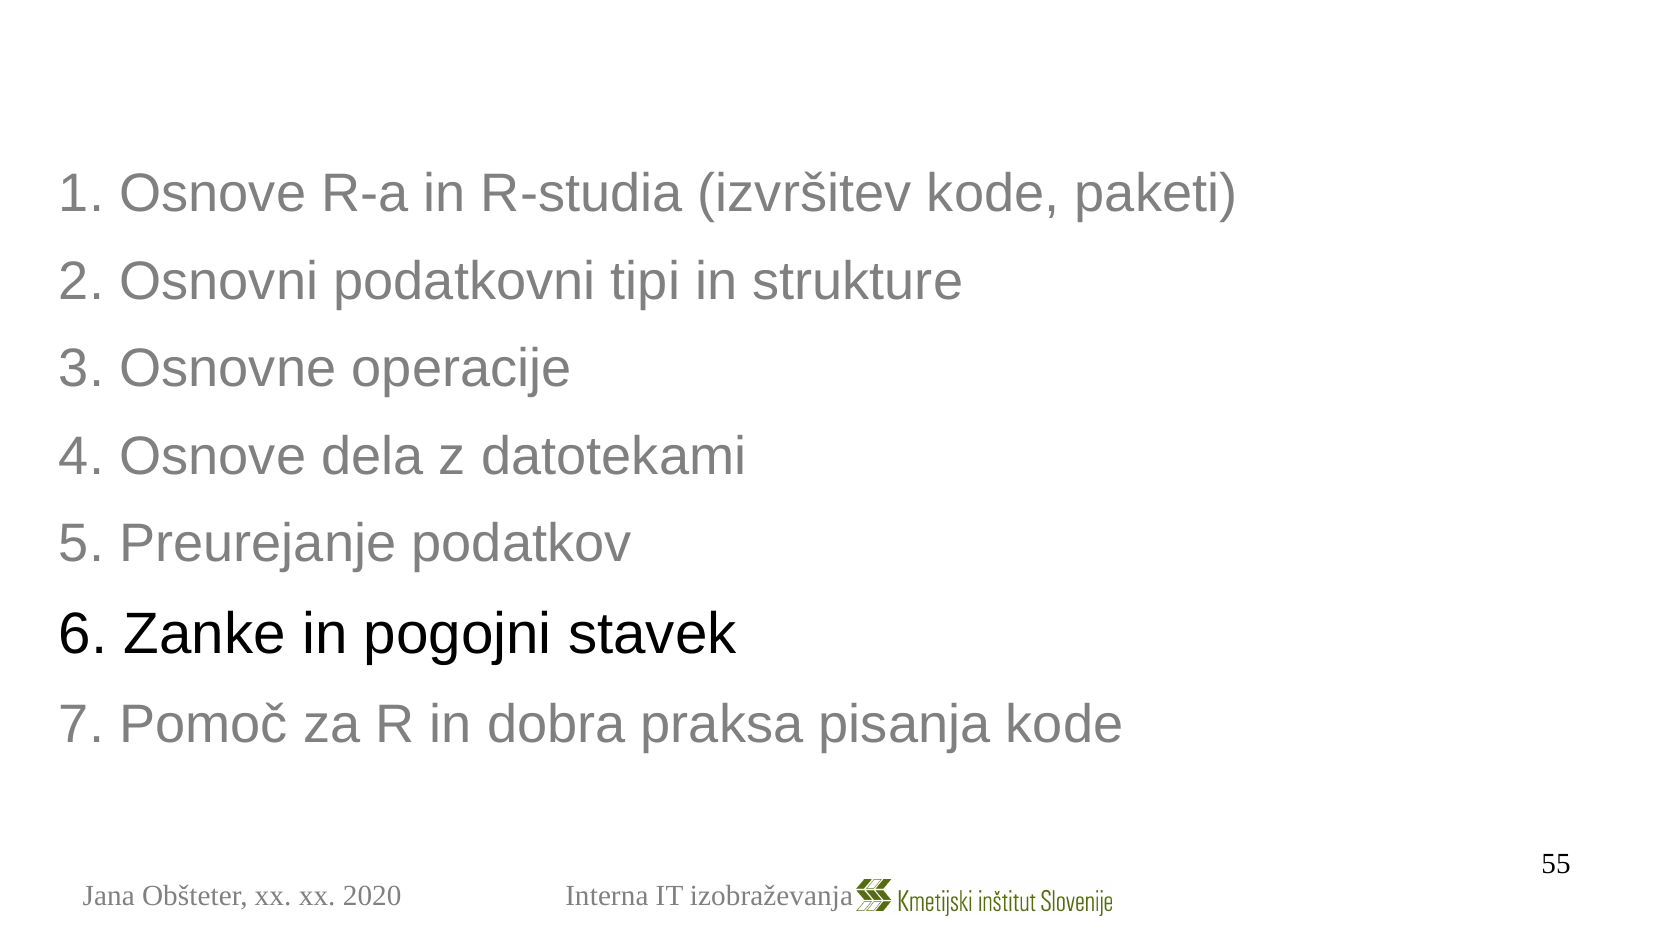

# 1. Osnove R-a in R-studia (izvršitev kode, paketi)
2. Osnovni podatkovni tipi in strukture
3. Osnovne operacije
4. Osnove dela z datotekami
5. Preurejanje podatkov
6. Zanke in pogojni stavek
7. Pomoč za R in dobra praksa pisanja kode
55